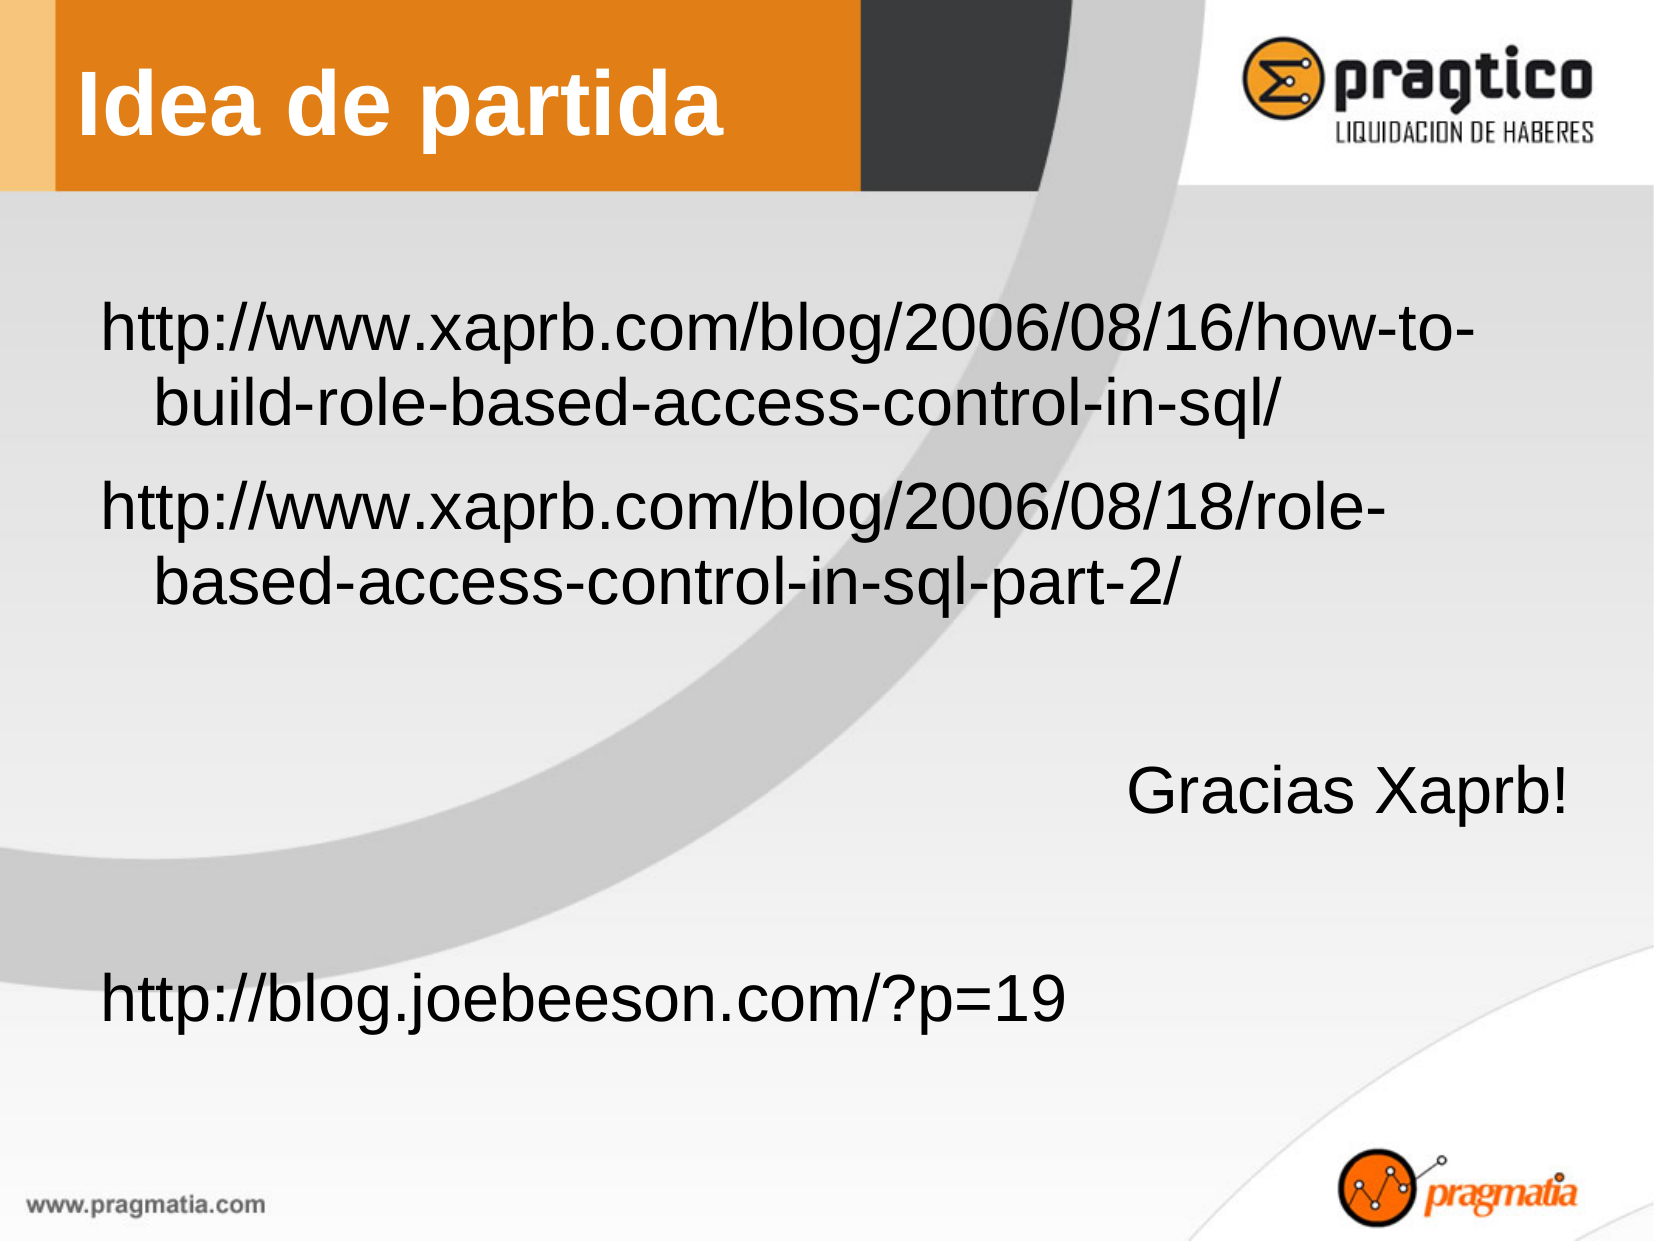

# Idea de partida
http://www.xaprb.com/blog/2006/08/16/how-to-build-role-based-access-control-in-sql/
http://www.xaprb.com/blog/2006/08/18/role-based-access-control-in-sql-part-2/
Gracias Xaprb!
http://blog.joebeeson.com/?p=19